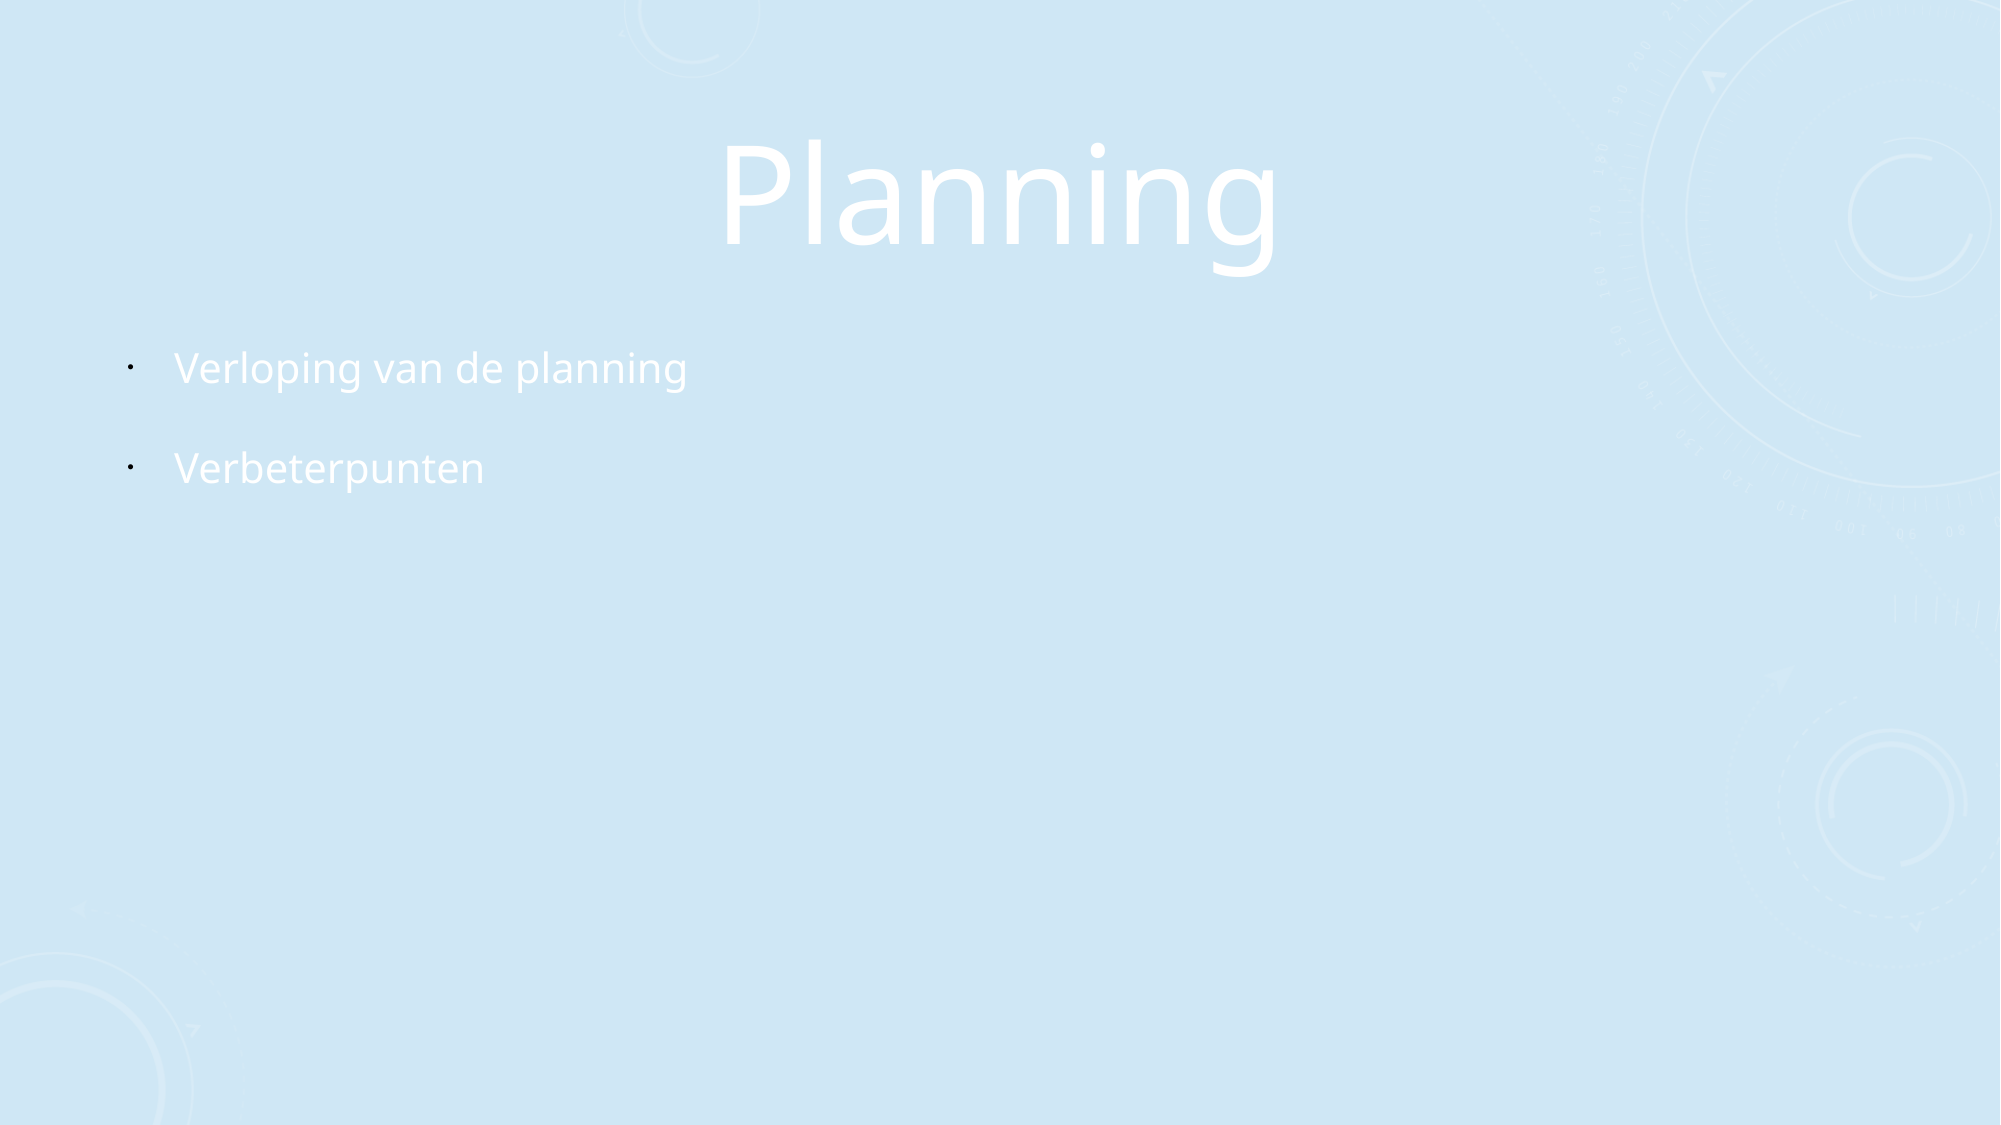

# Planning
Verloping van de planning
Verbeterpunten